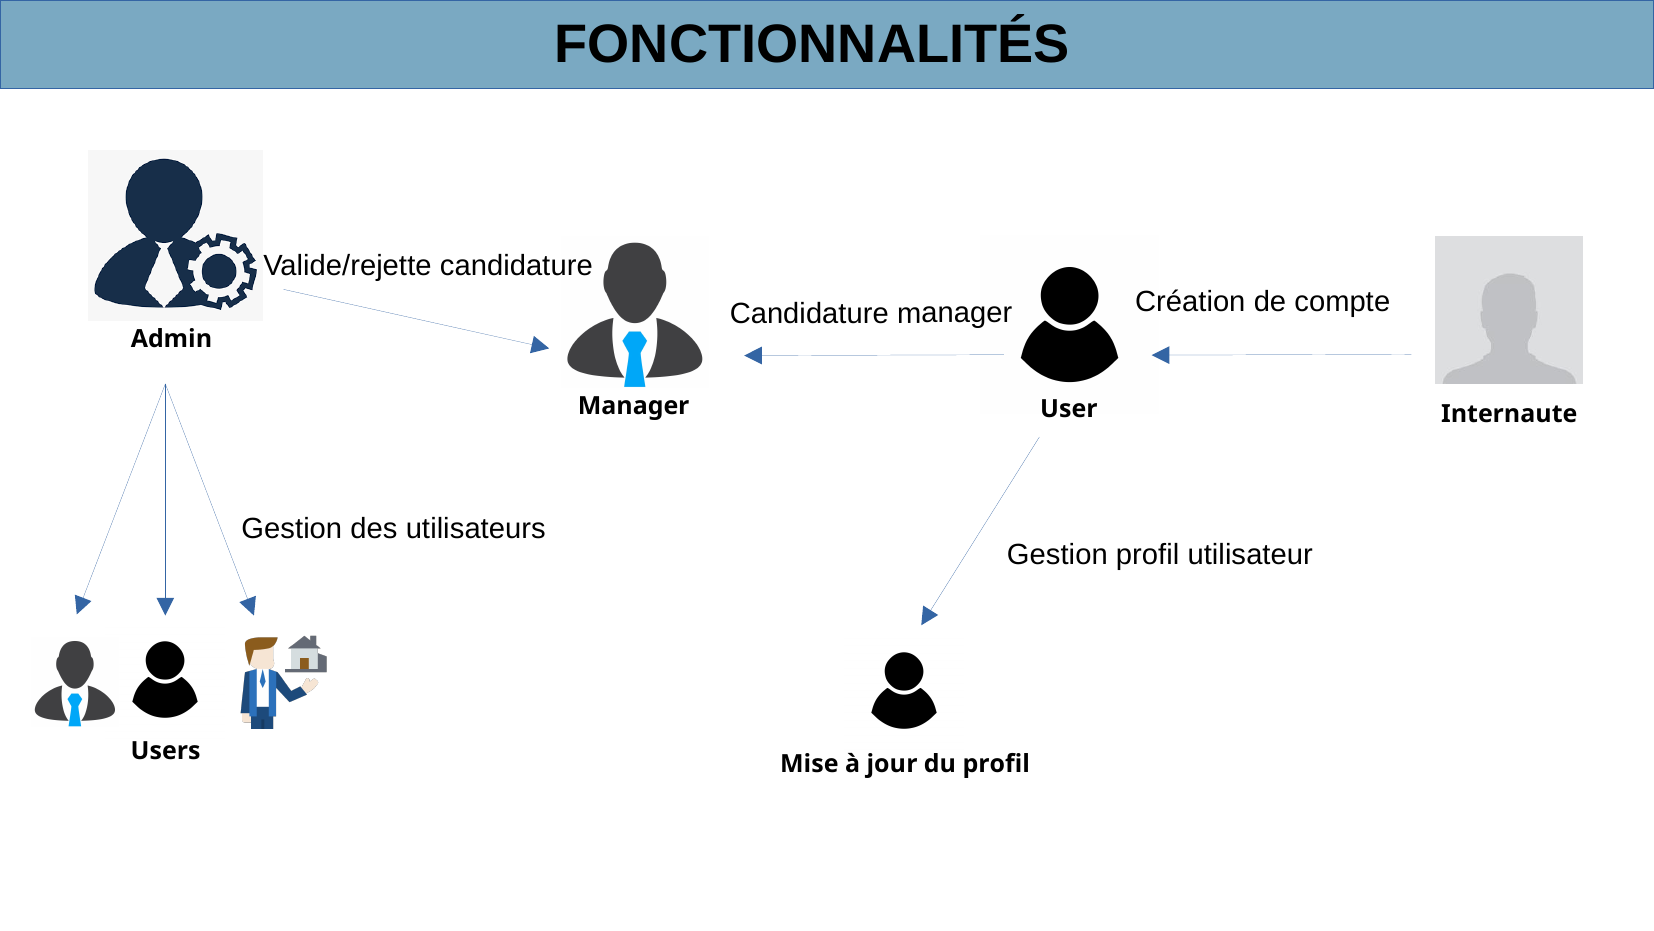

FONCTIONNALITÉS
Valide/rejette candidature
Création de compte
Candidature manager
Admin
Manager
User
Internaute
Gestion des utilisateurs
Gestion profil utilisateur
Users
Mise à jour du profil